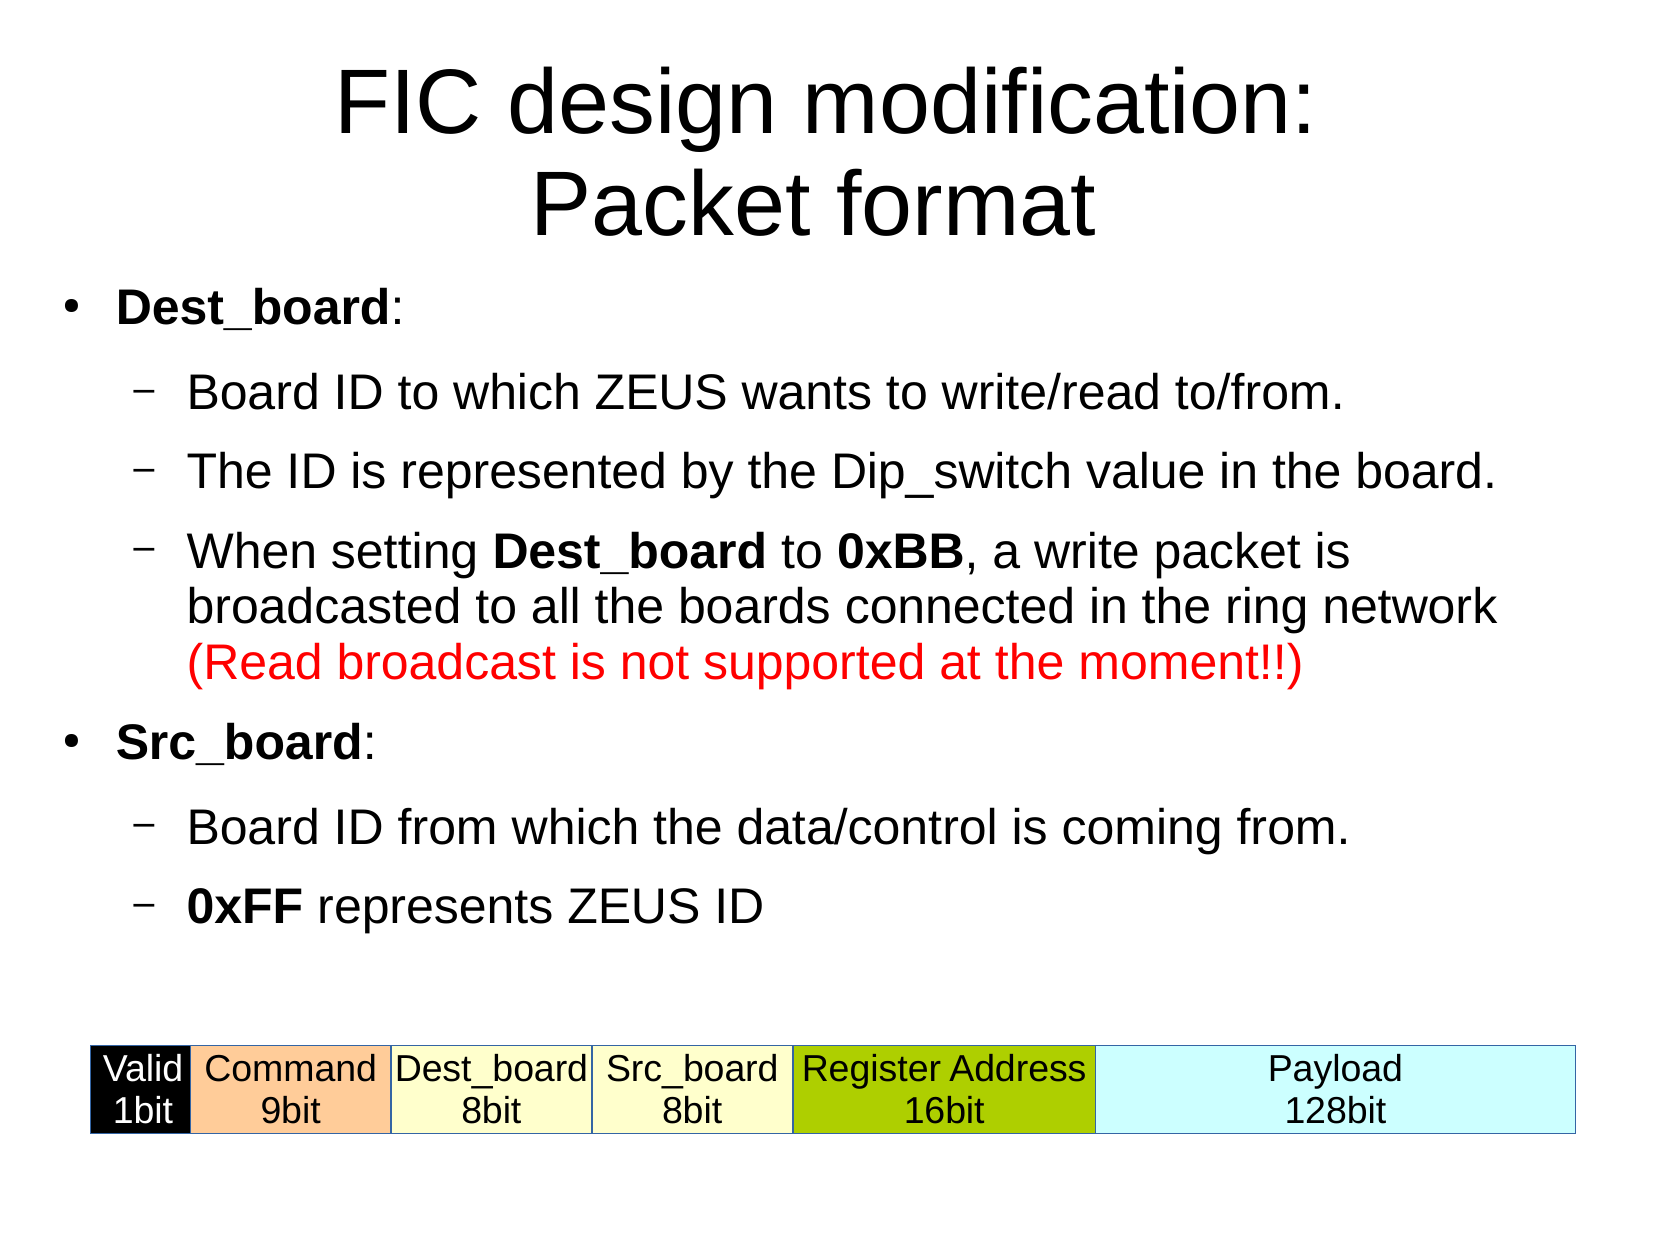

# FIC design modification: Packet format
Dest_board:
Board ID to which ZEUS wants to write/read to/from.
The ID is represented by the Dip_switch value in the board.
When setting Dest_board to 0xBB, a write packet is broadcasted to all the boards connected in the ring network
(Read broadcast is not supported at the moment!!)
Src_board:
Board ID from which the data/control is coming from.
0xFF represents ZEUS ID
Valid
1bit
Command
9bit
Dest_board
8bit
Src_board
8bit
Register Address
16bit
Payload
128bit